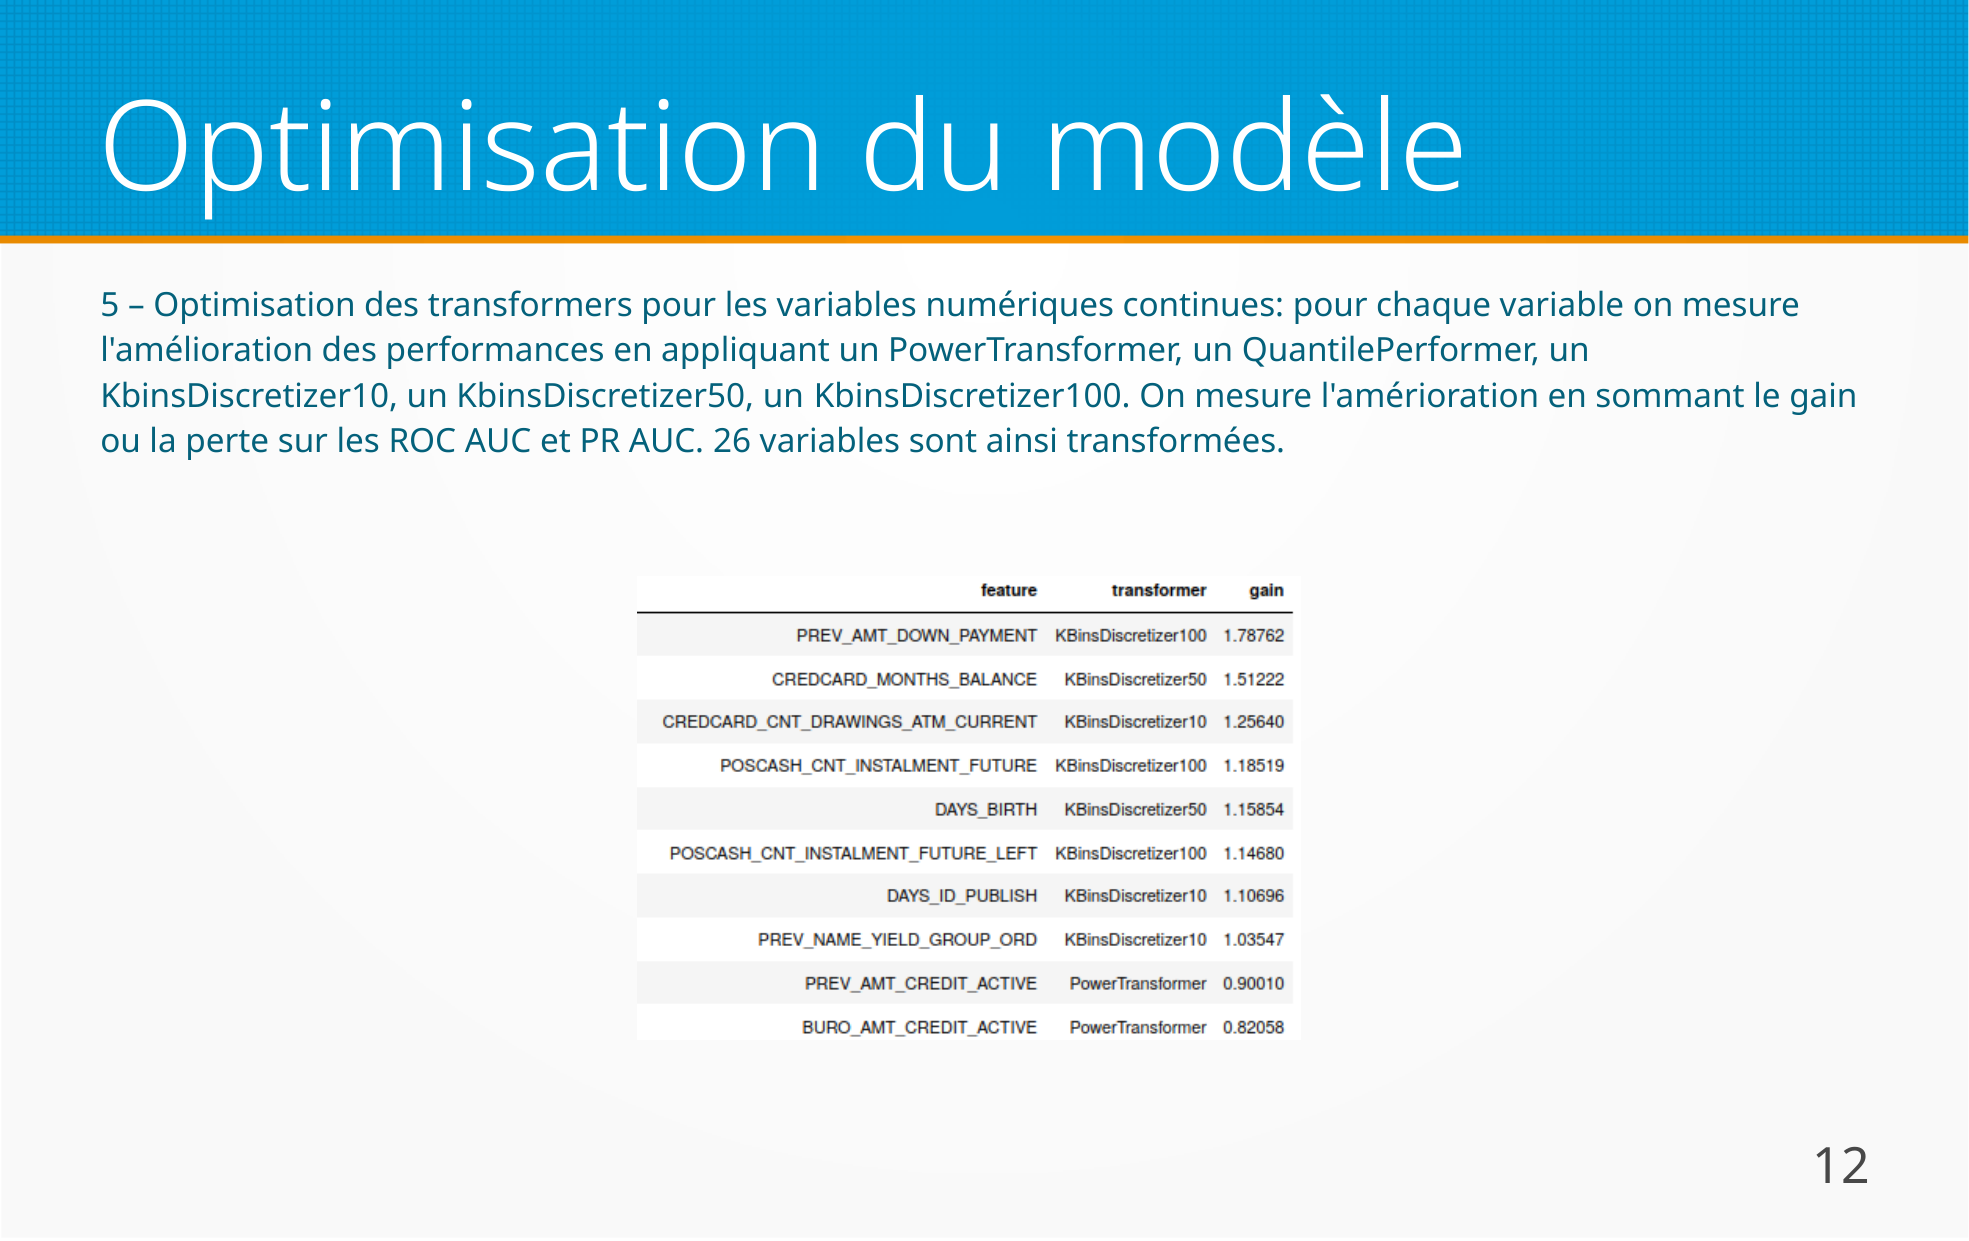

5 – Optimisation des transformers pour les variables numériques continues: pour chaque variable on mesure l'amélioration des performances en appliquant un PowerTransformer, un QuantilePerformer, un KbinsDiscretizer10, un KbinsDiscretizer50, un KbinsDiscretizer100. On mesure l'amérioration en sommant le gain ou la perte sur les ROC AUC et PR AUC. 26 variables sont ainsi transformées.
# Optimisation du modèle
12